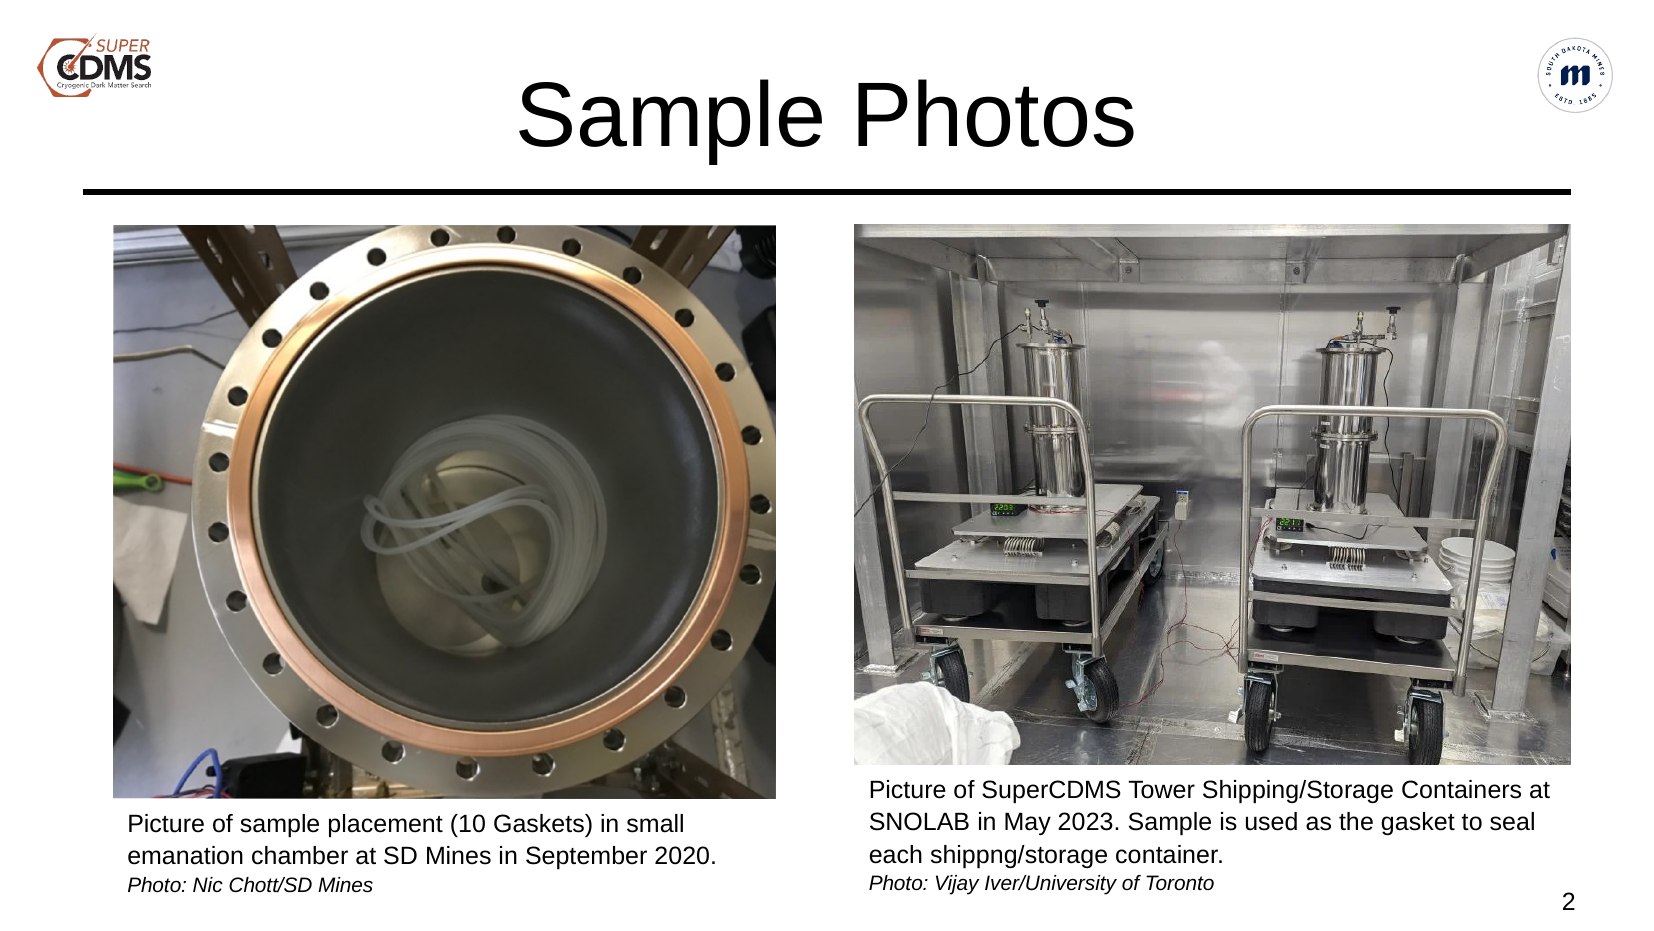

# Sample Photos
Picture of SuperCDMS Tower Shipping/Storage Containers at SNOLAB in May 2023. Sample is used as the gasket to seal each shippng/storage container.
Photo: Vijay Iver/University of Toronto
Picture of sample placement (10 Gaskets) in small emanation chamber at SD Mines in September 2020.
Photo: Nic Chott/SD Mines